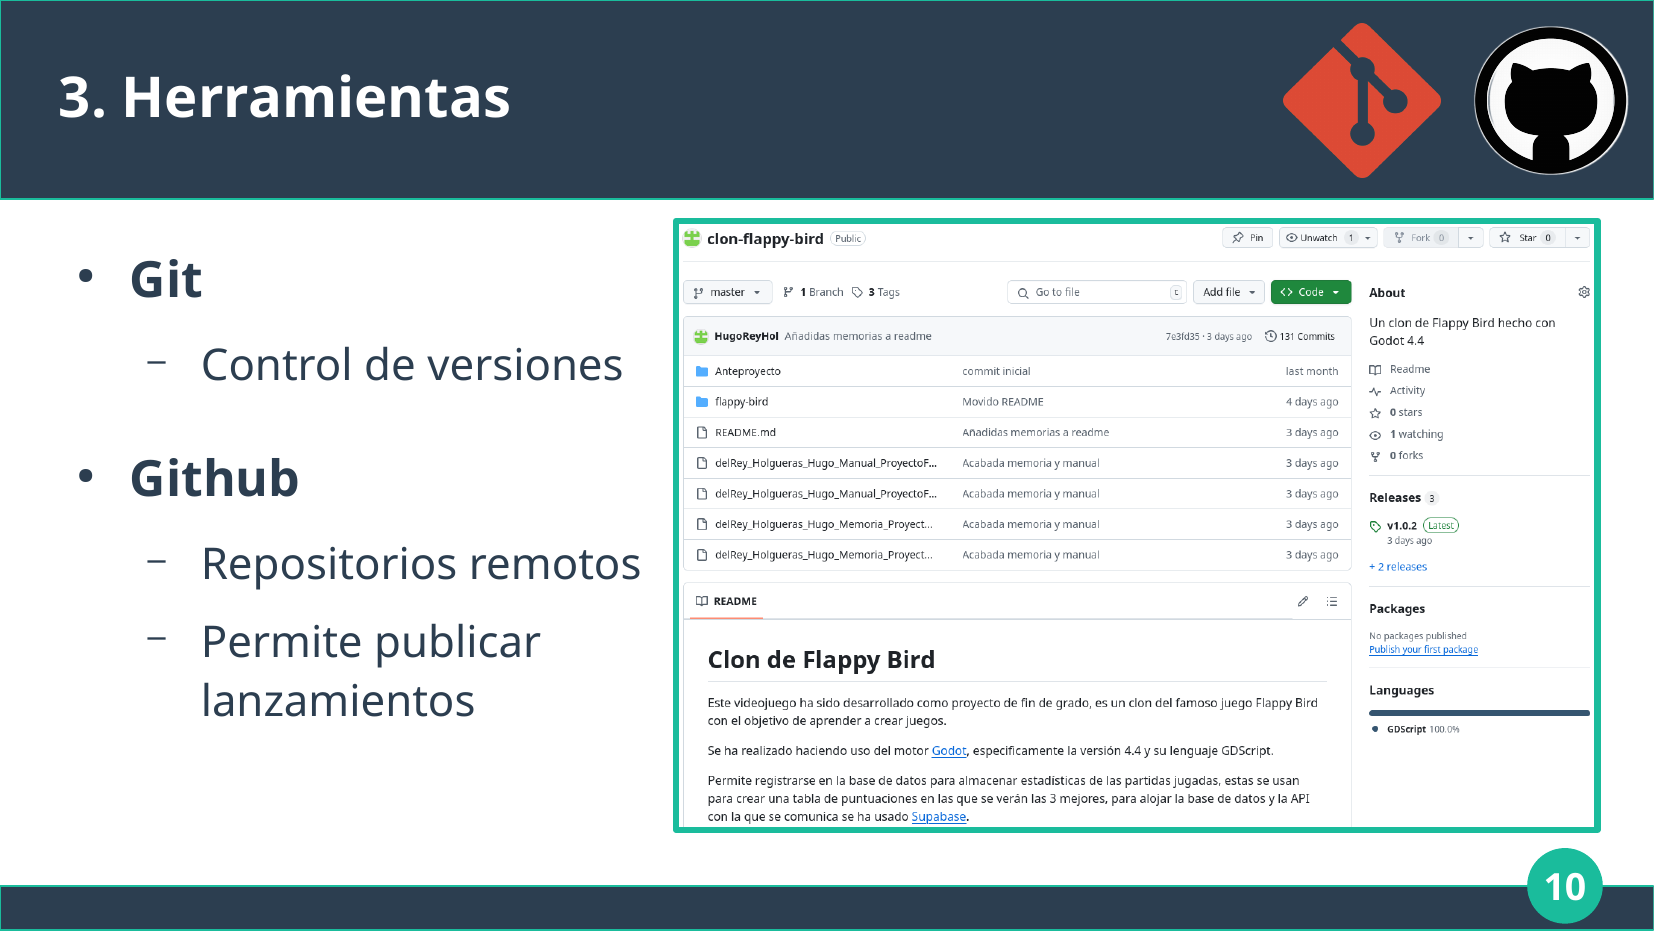

# 3. Herramientas
Git
Control de versiones
Github
Repositorios remotos
Permite publicar lanzamientos
10